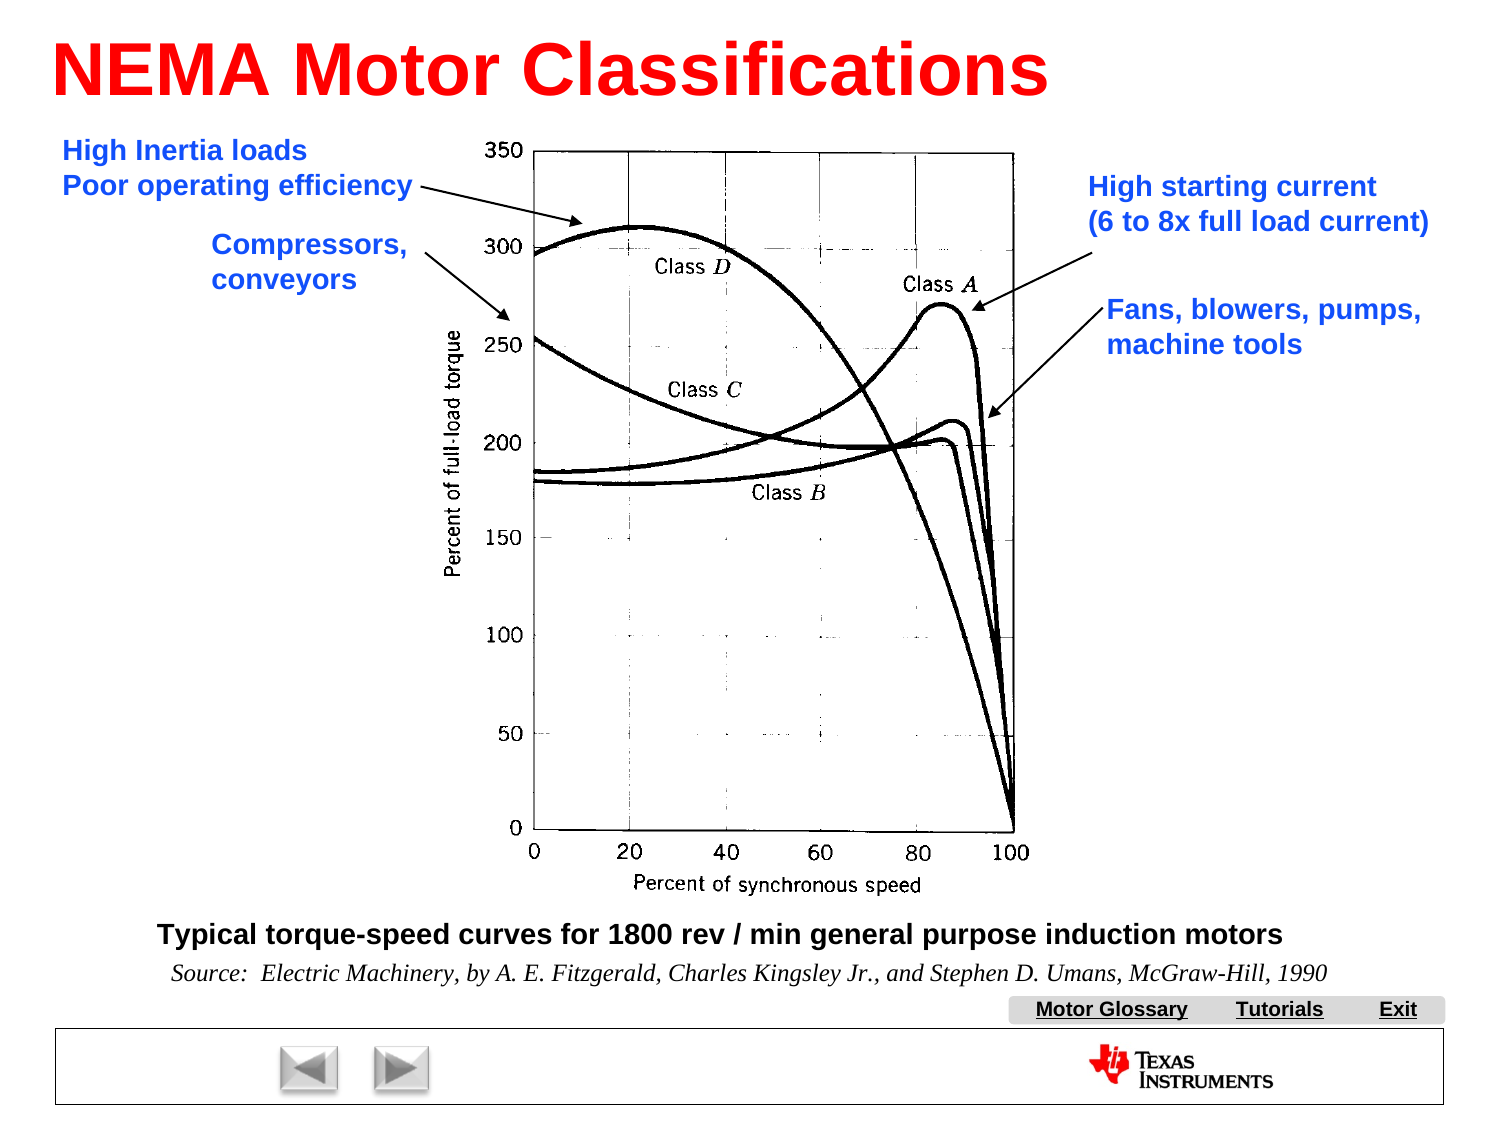

NEMA Motor Classifications
High Inertia loads
Poor operating efficiency
High starting current
(6 to 8x full load current)
Compressors,
conveyors
Fans, blowers, pumps,
machine tools
Typical torque-speed curves for 1800 rev / min general purpose induction motors
Source: Electric Machinery, by A. E. Fitzgerald, Charles Kingsley Jr., and Stephen D. Umans, McGraw-Hill, 1990